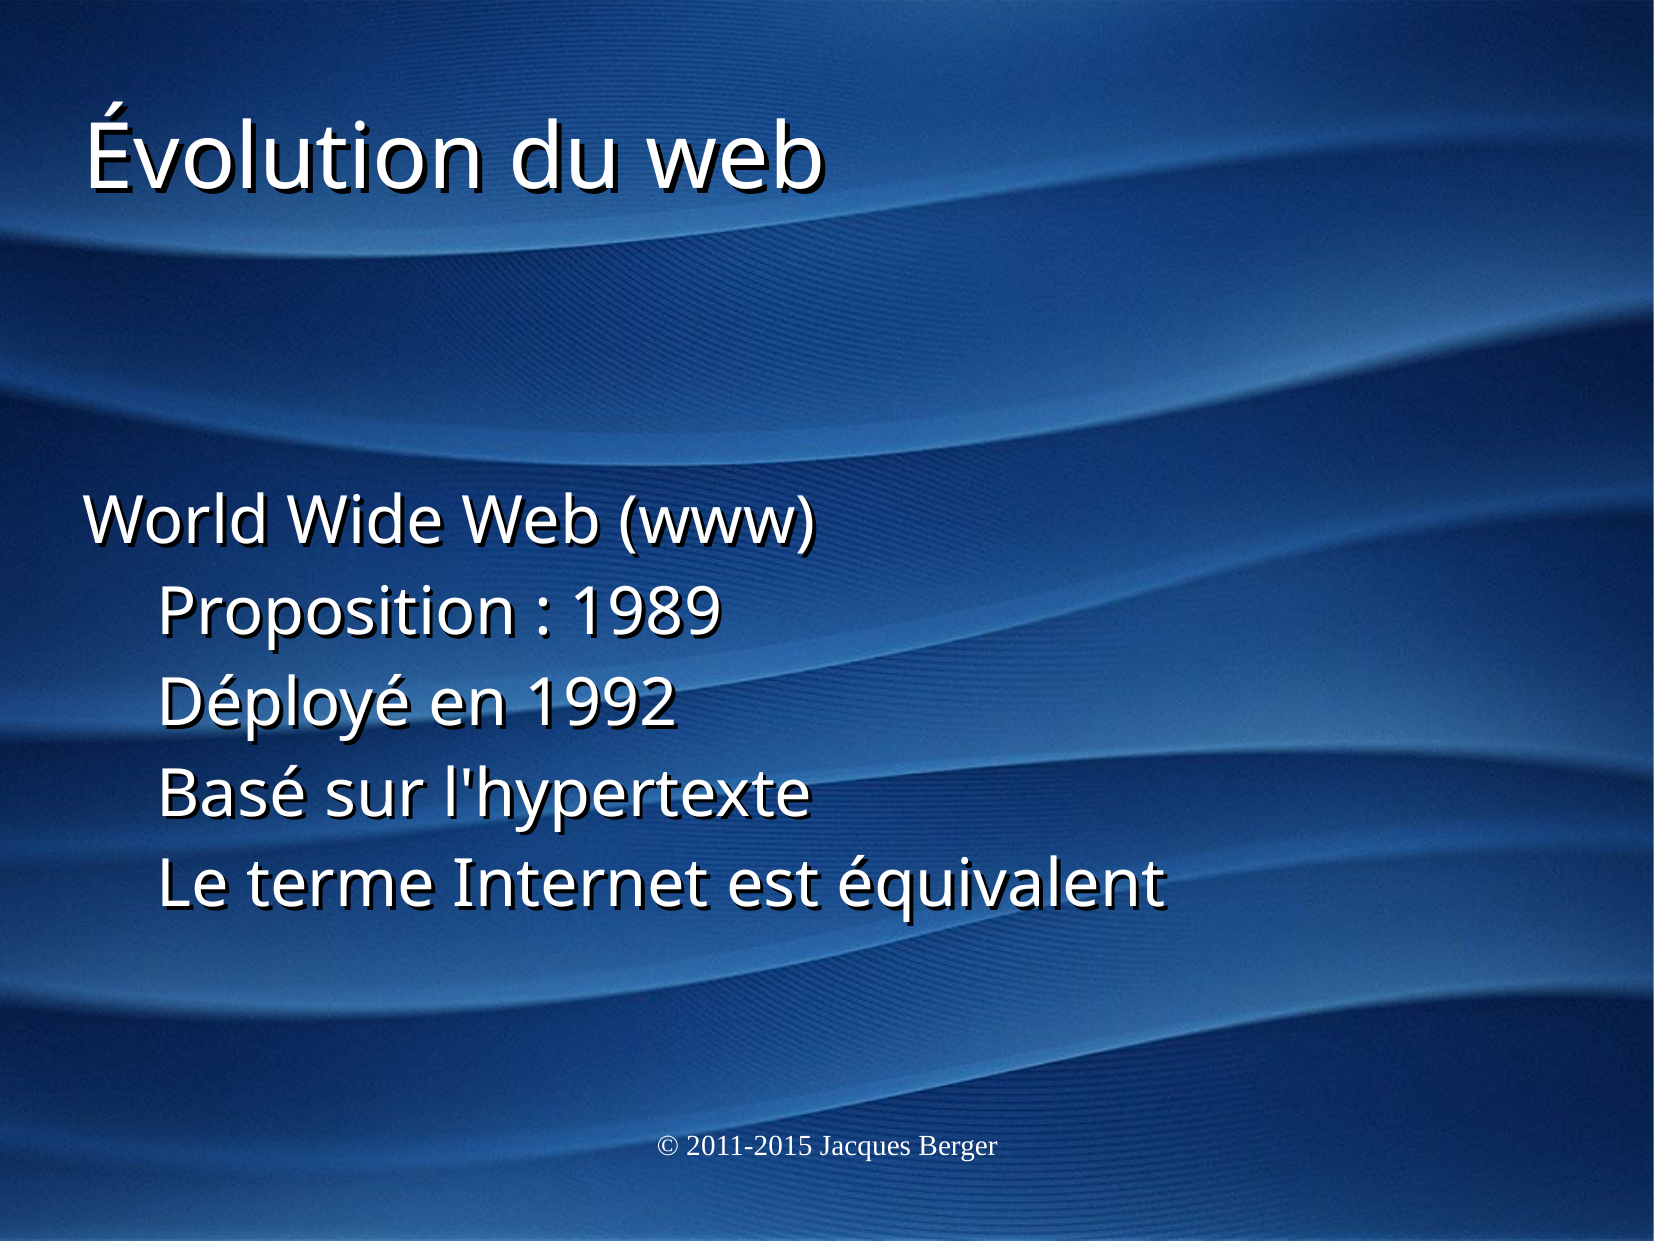

# Évolution du web
World Wide Web (www)
	Proposition : 1989
	Déployé en 1992
	Basé sur l'hypertexte
	Le terme Internet est équivalent
© 2011-2015 Jacques Berger